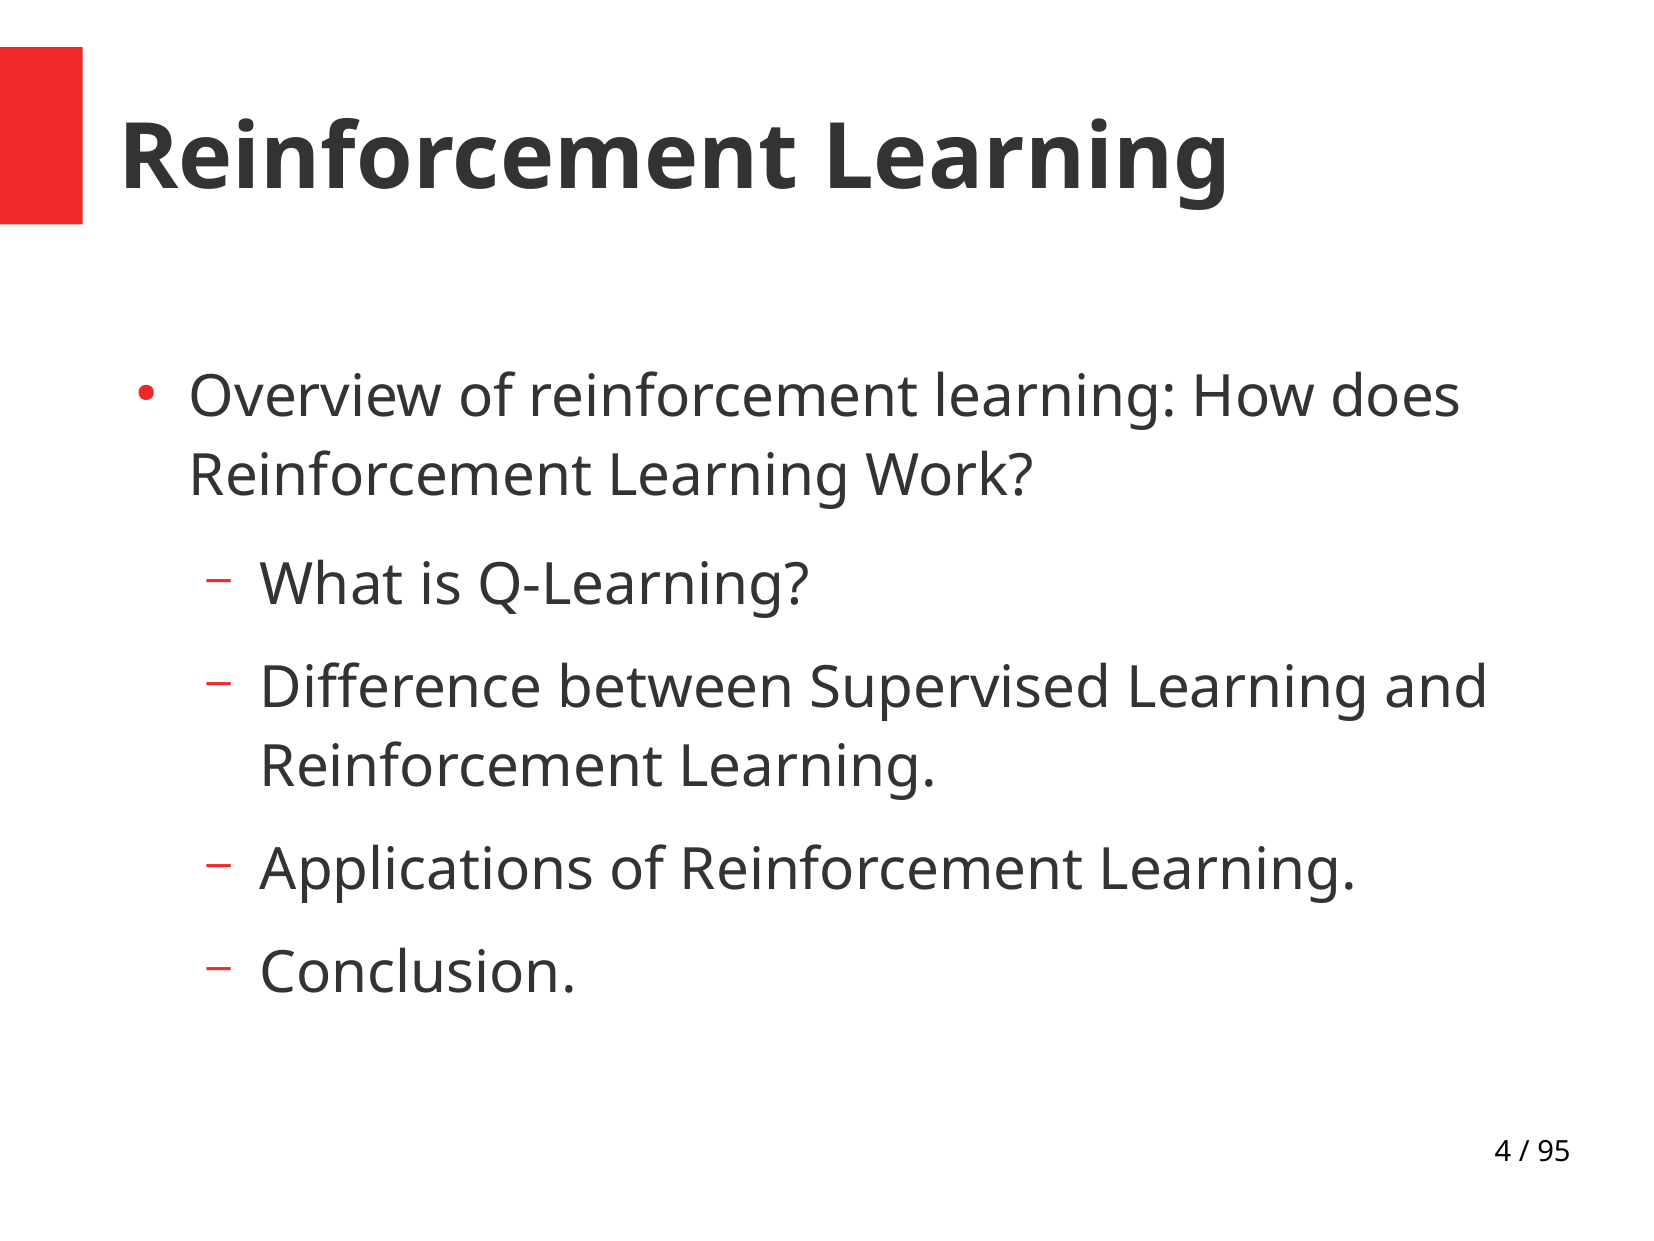

# Reinforcement Learning
Overview of reinforcement learning: How does Reinforcement Learning Work?
What is Q-Learning?
Difference between Supervised Learning and Reinforcement Learning.
Applications of Reinforcement Learning.
Conclusion.
4